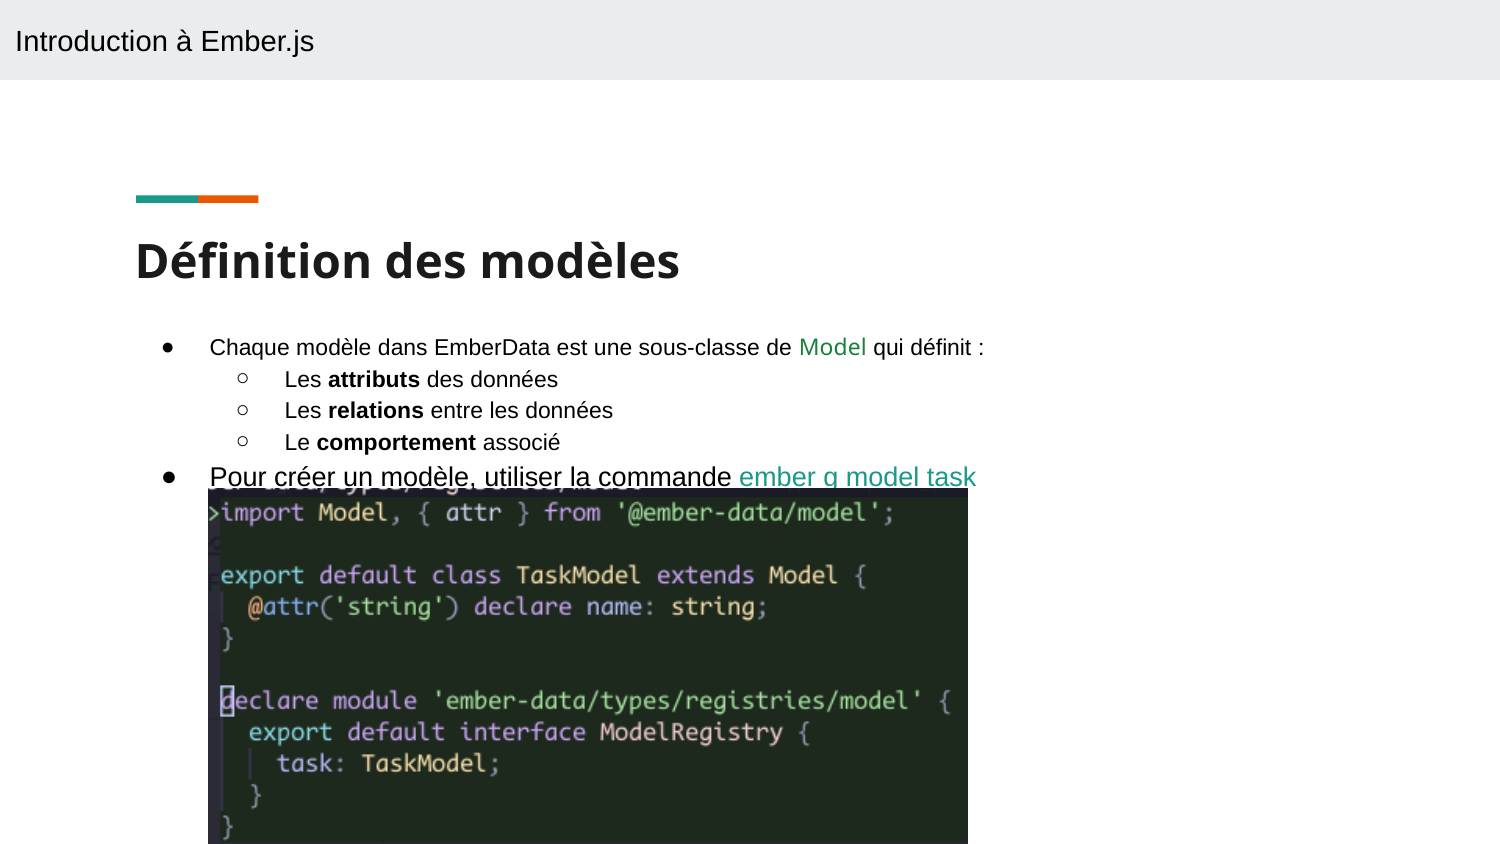

# Définition des modèles
Chaque modèle dans EmberData est une sous-classe de Model qui définit :
Les attributs des données
Les relations entre les données
Le comportement associé
Pour créer un modèle, utiliser la commande ember g model task